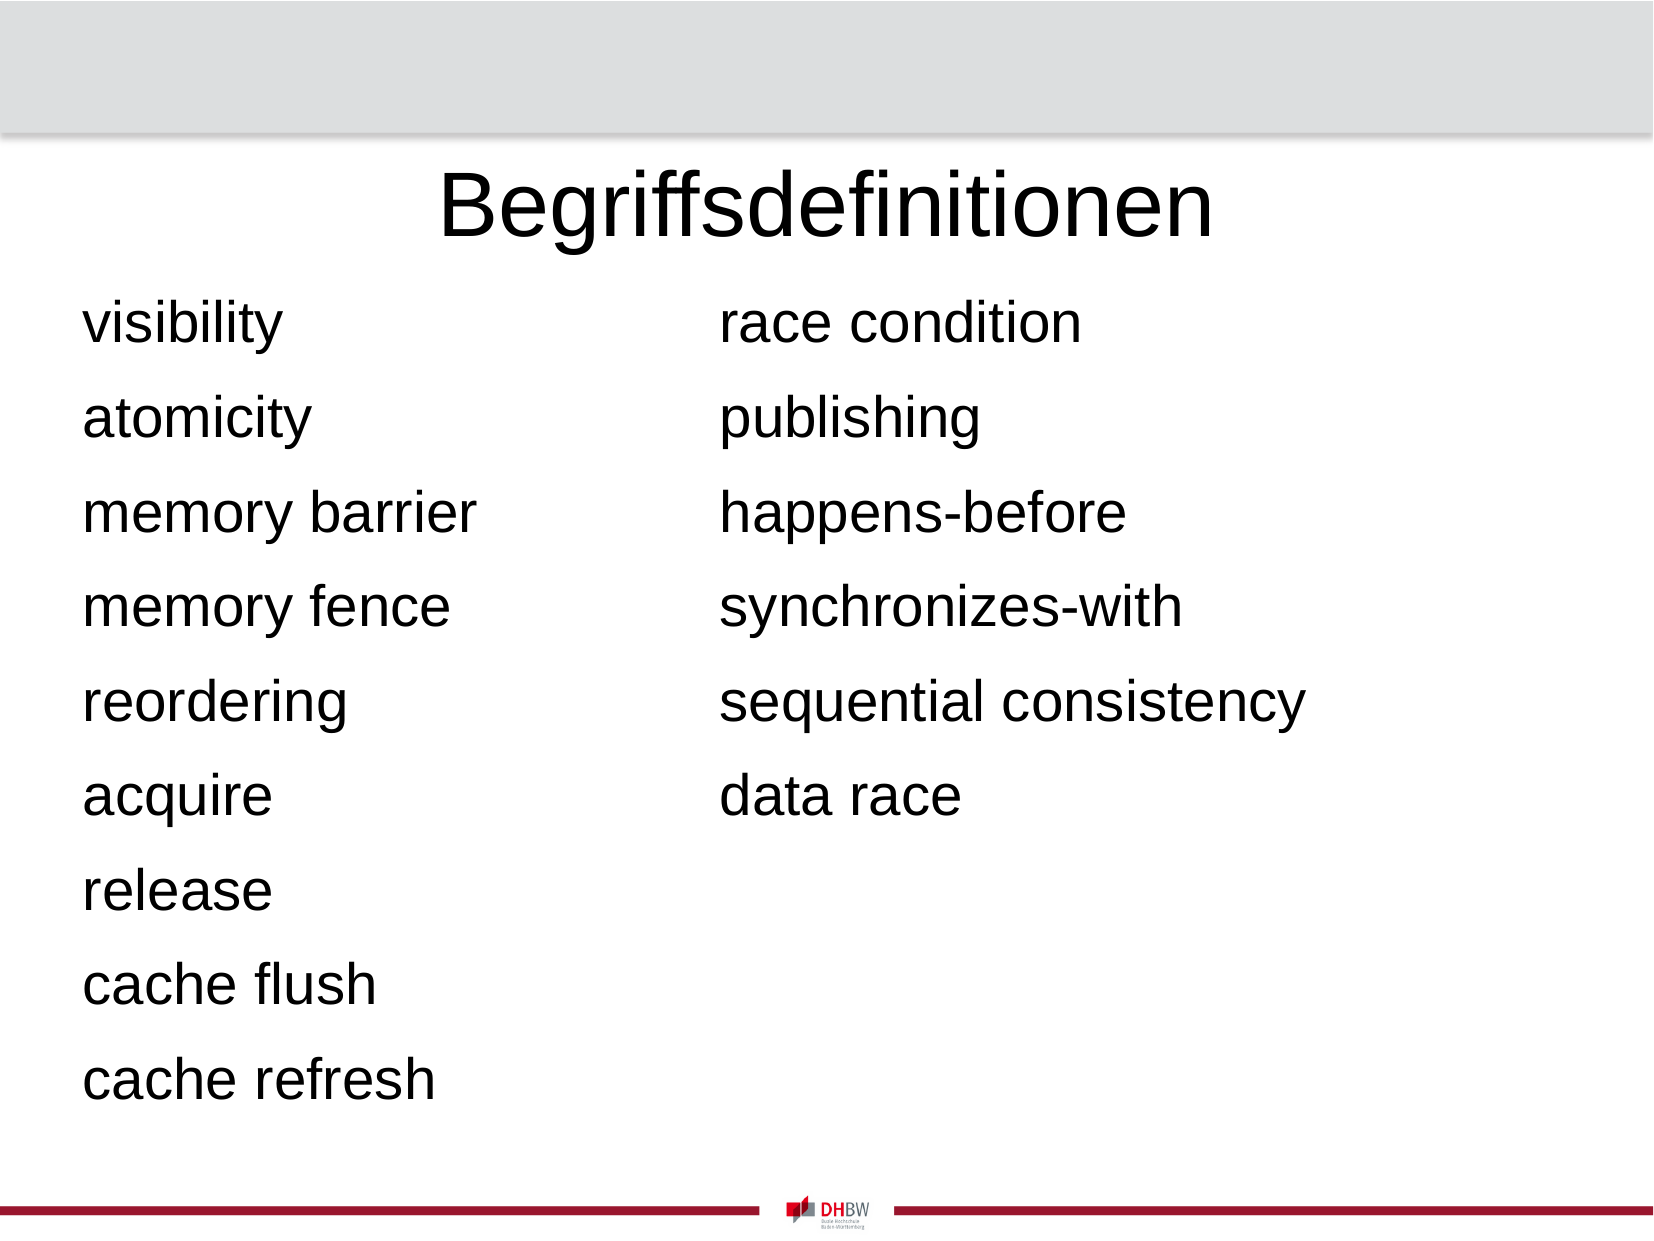

# Begriffsdefinitionen
visibility
atomicity
memory barrier
memory fence
reordering
acquire
release
cache flush
cache refresh
race condition
publishing
happens-before
synchronizes-with
sequential consistency
data race